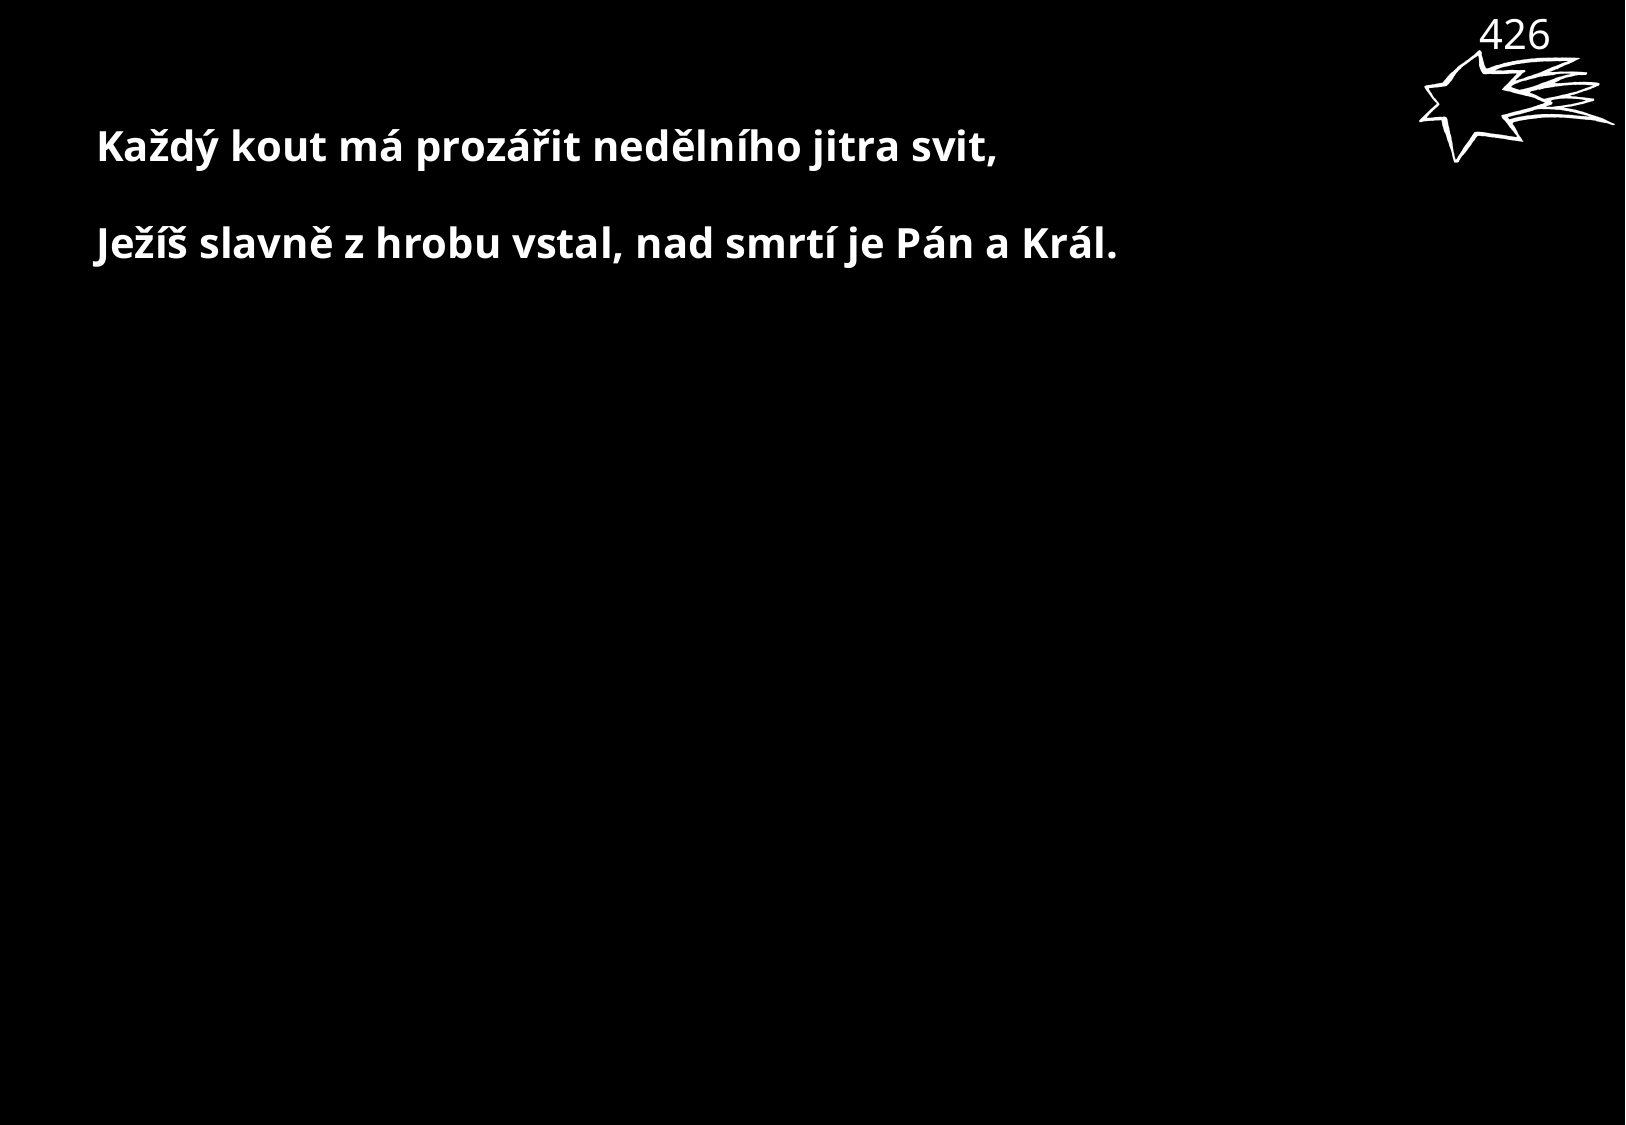

426
# Každý kout má prozářit nedělního jitra svit,
Ježíš slavně z hrobu vstal, nad smrtí je Pán a Král.